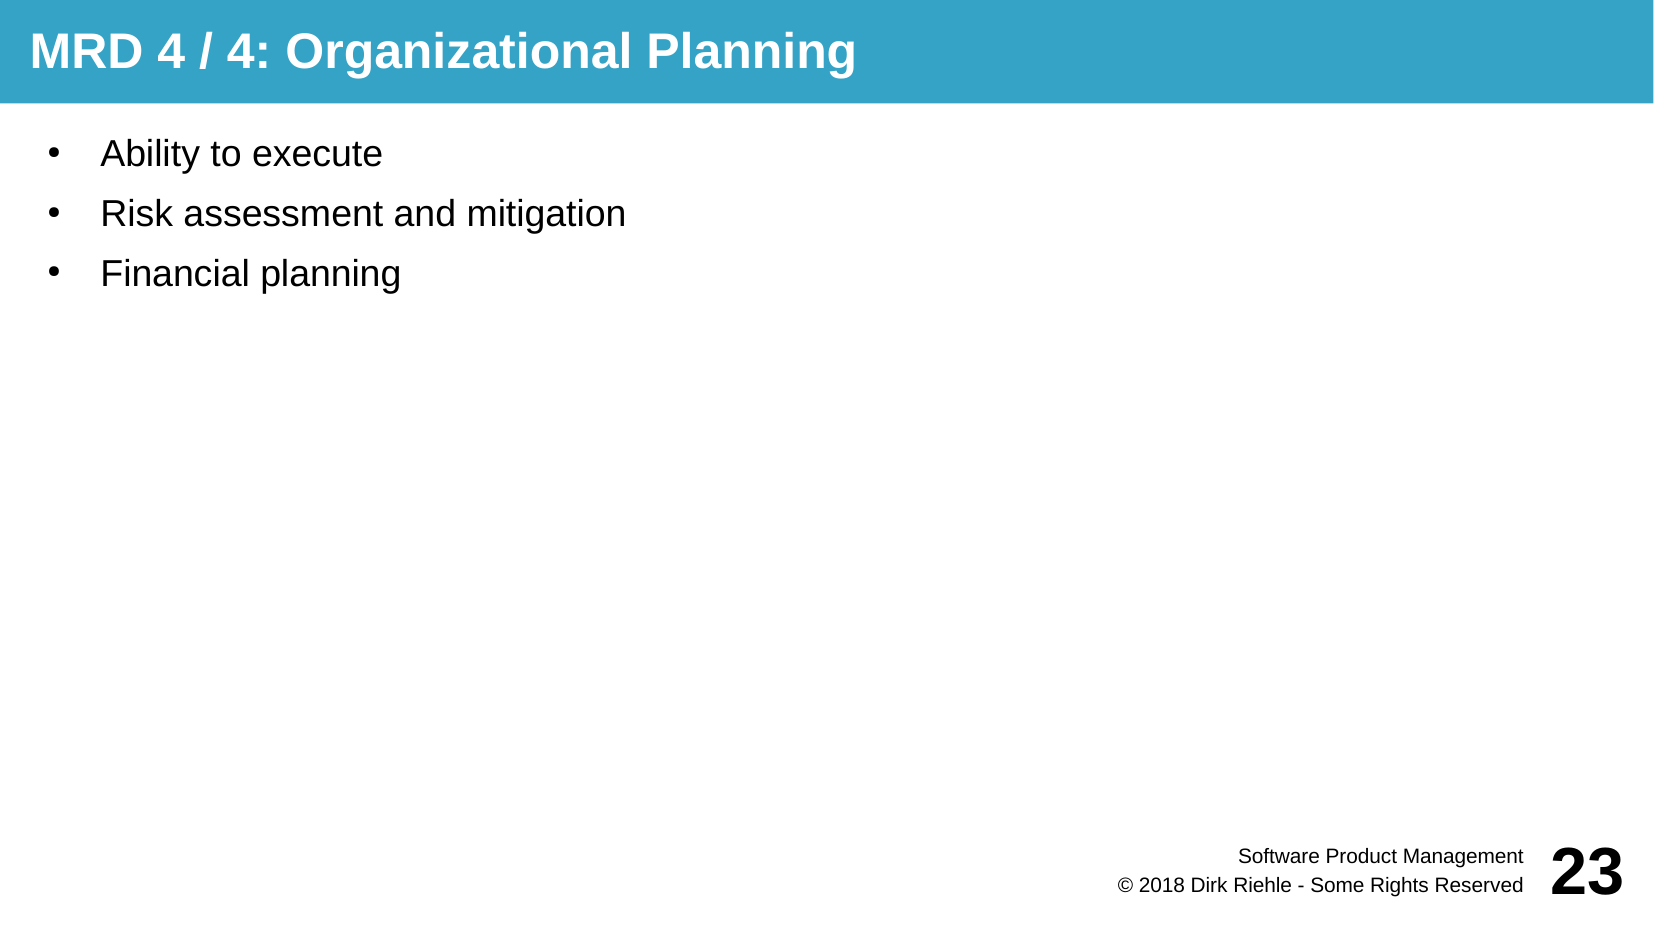

# MRD 4 / 4: Organizational Planning
Ability to execute
Risk assessment and mitigation
Financial planning
Software Product Management
23
© 2018 Dirk Riehle - Some Rights Reserved